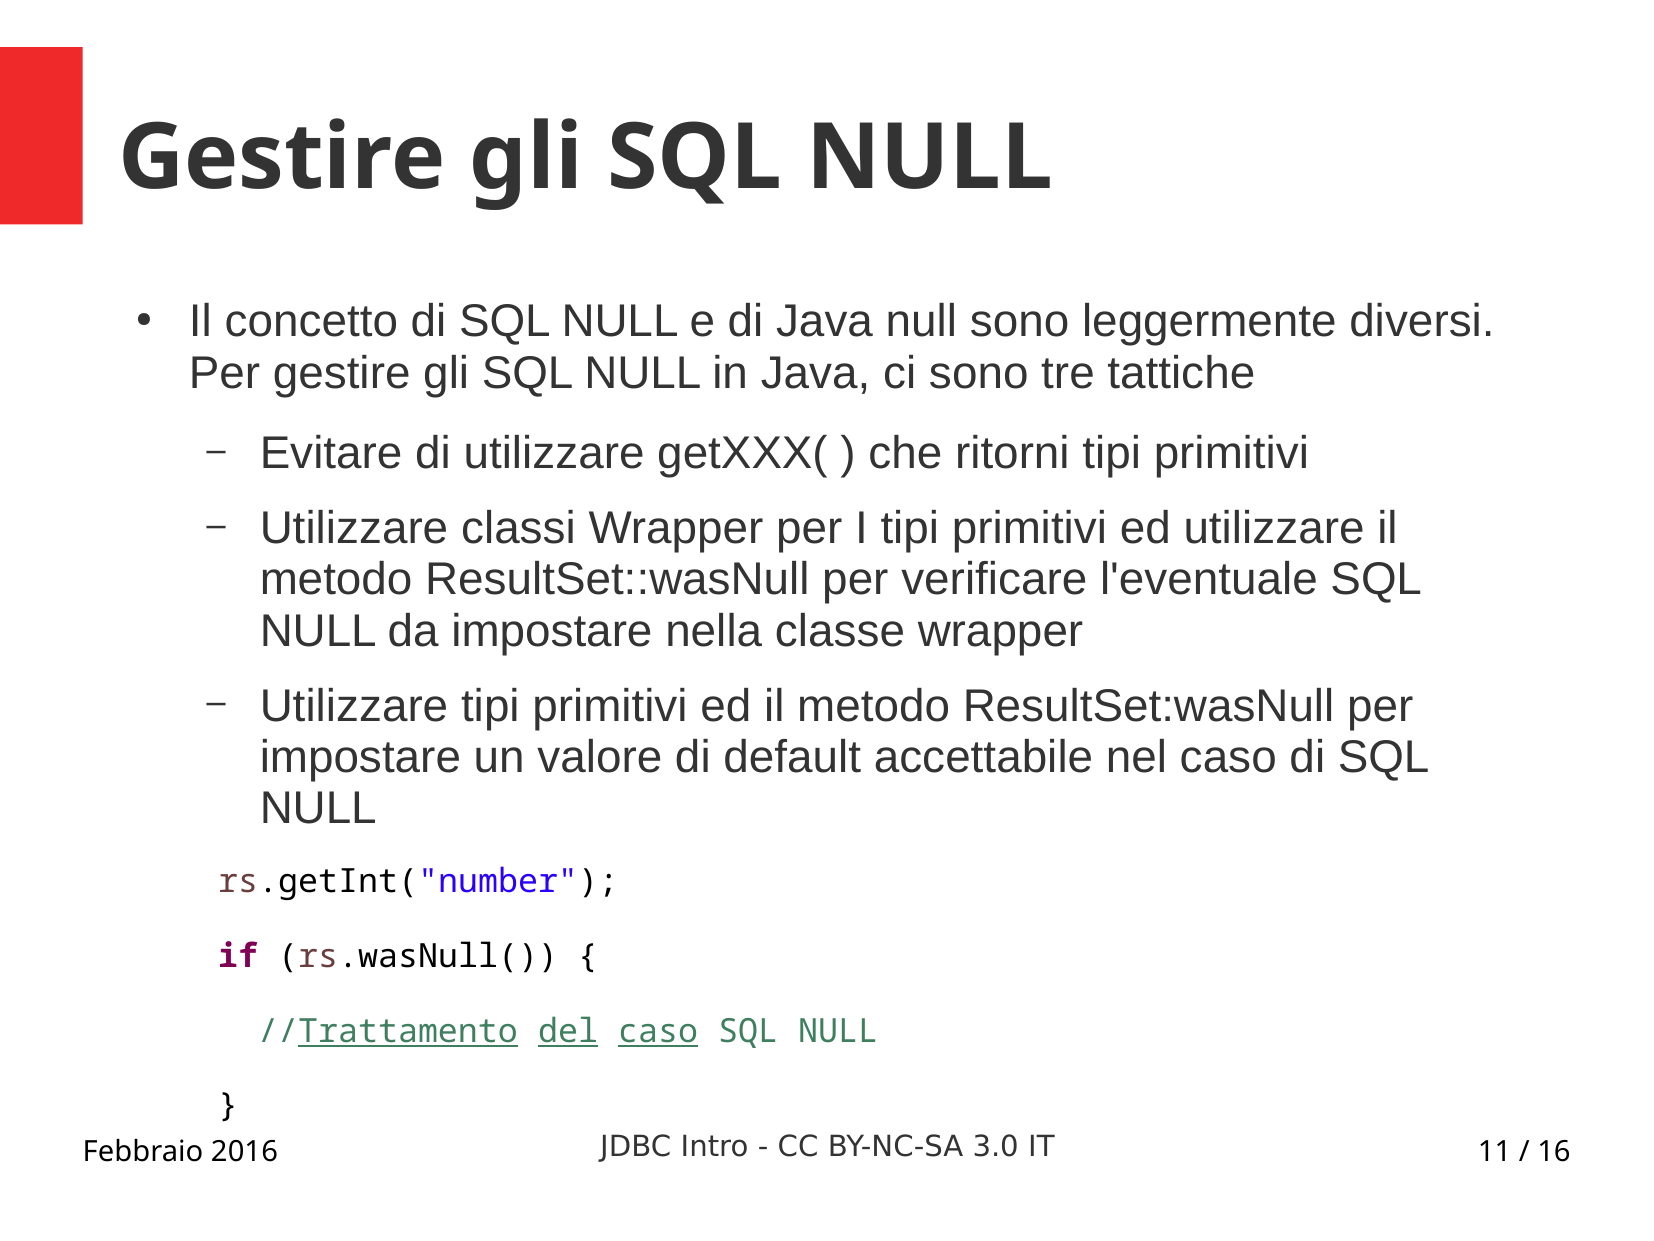

# Gestire gli SQL NULL
Il concetto di SQL NULL e di Java null sono leggermente diversi. Per gestire gli SQL NULL in Java, ci sono tre tattiche
Evitare di utilizzare getXXX( ) che ritorni tipi primitivi
Utilizzare classi Wrapper per I tipi primitivi ed utilizzare il metodo ResultSet::wasNull per verificare l'eventuale SQL NULL da impostare nella classe wrapper
Utilizzare tipi primitivi ed il metodo ResultSet:wasNull per impostare un valore di default accettabile nel caso di SQL NULL
 rs.getInt("number");
 if (rs.wasNull()) {
 //Trattamento del caso SQL NULL
 }
11